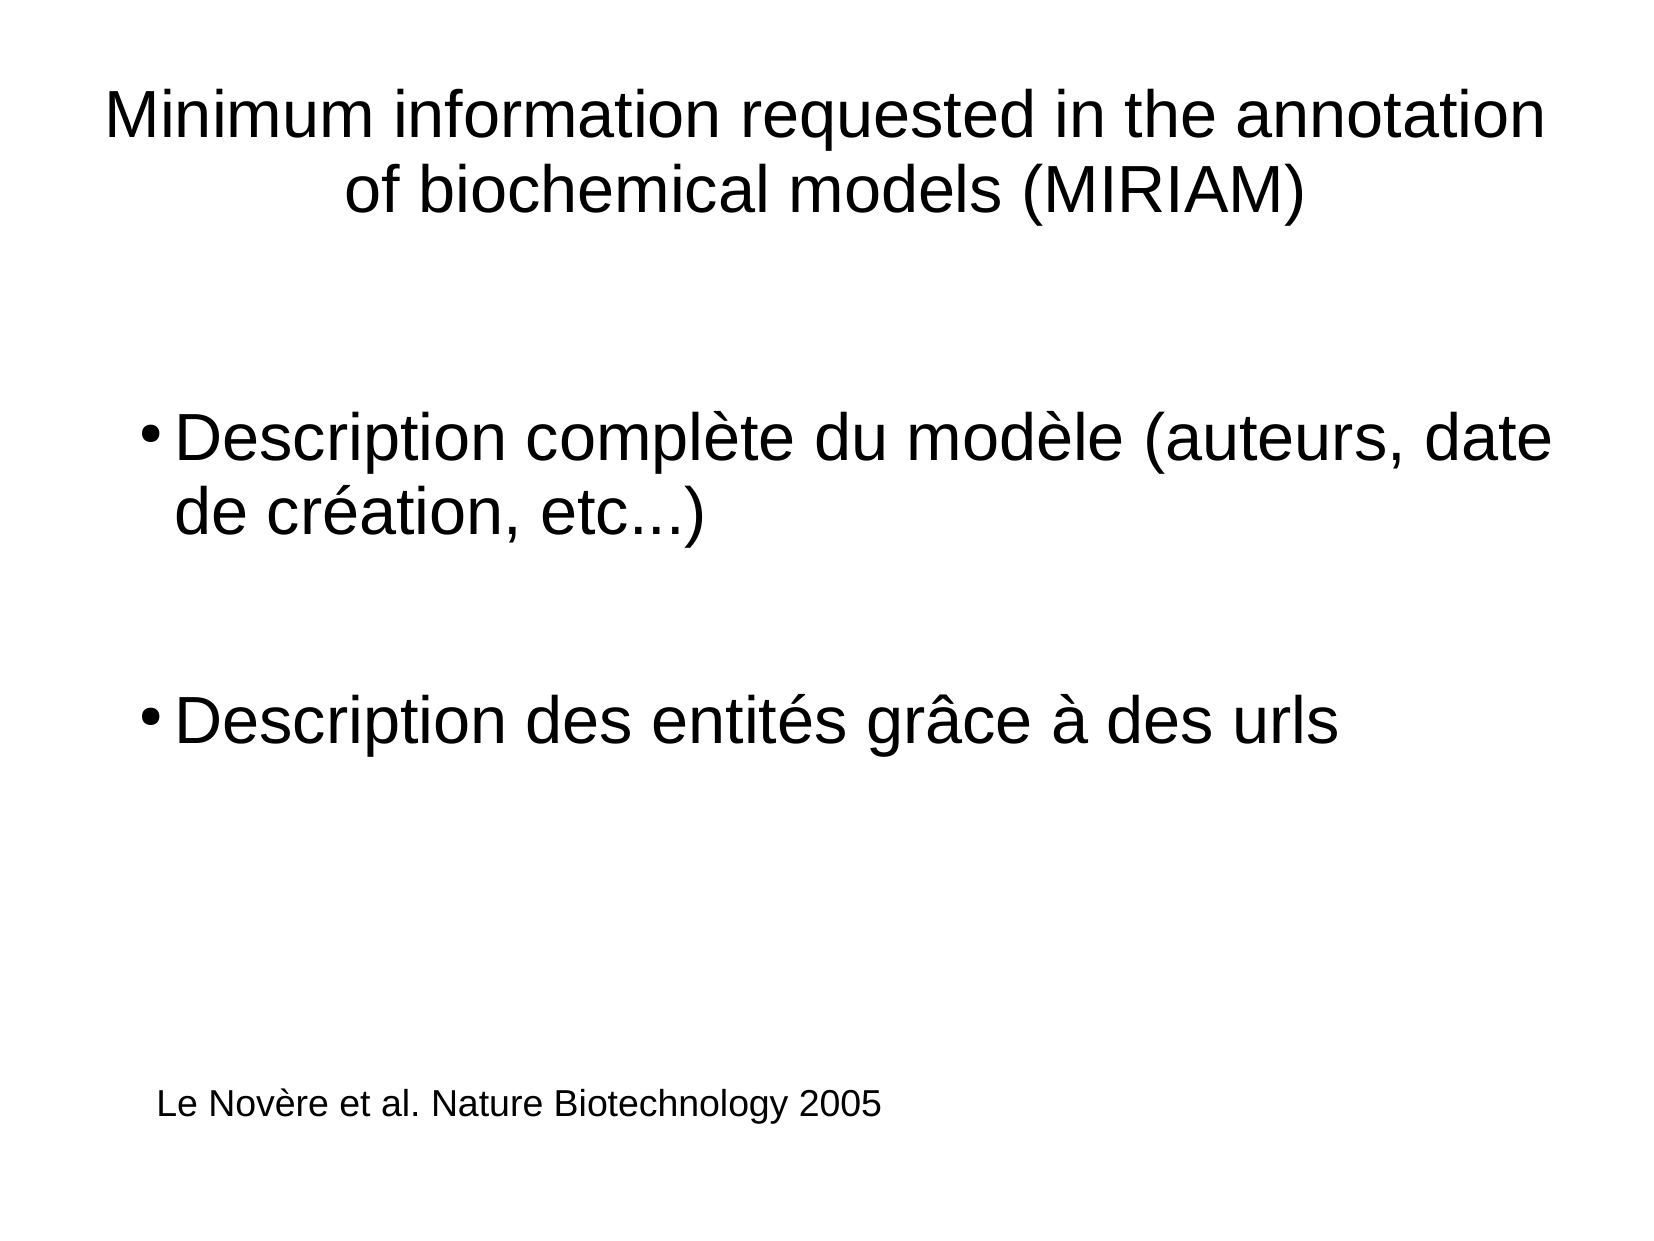

# Minimum information requested in the annotation of biochemical models (MIRIAM)
Description complète du modèle (auteurs, date de création, etc...)
Description des entités grâce à des urls
Le Novère et al. Nature Biotechnology 2005